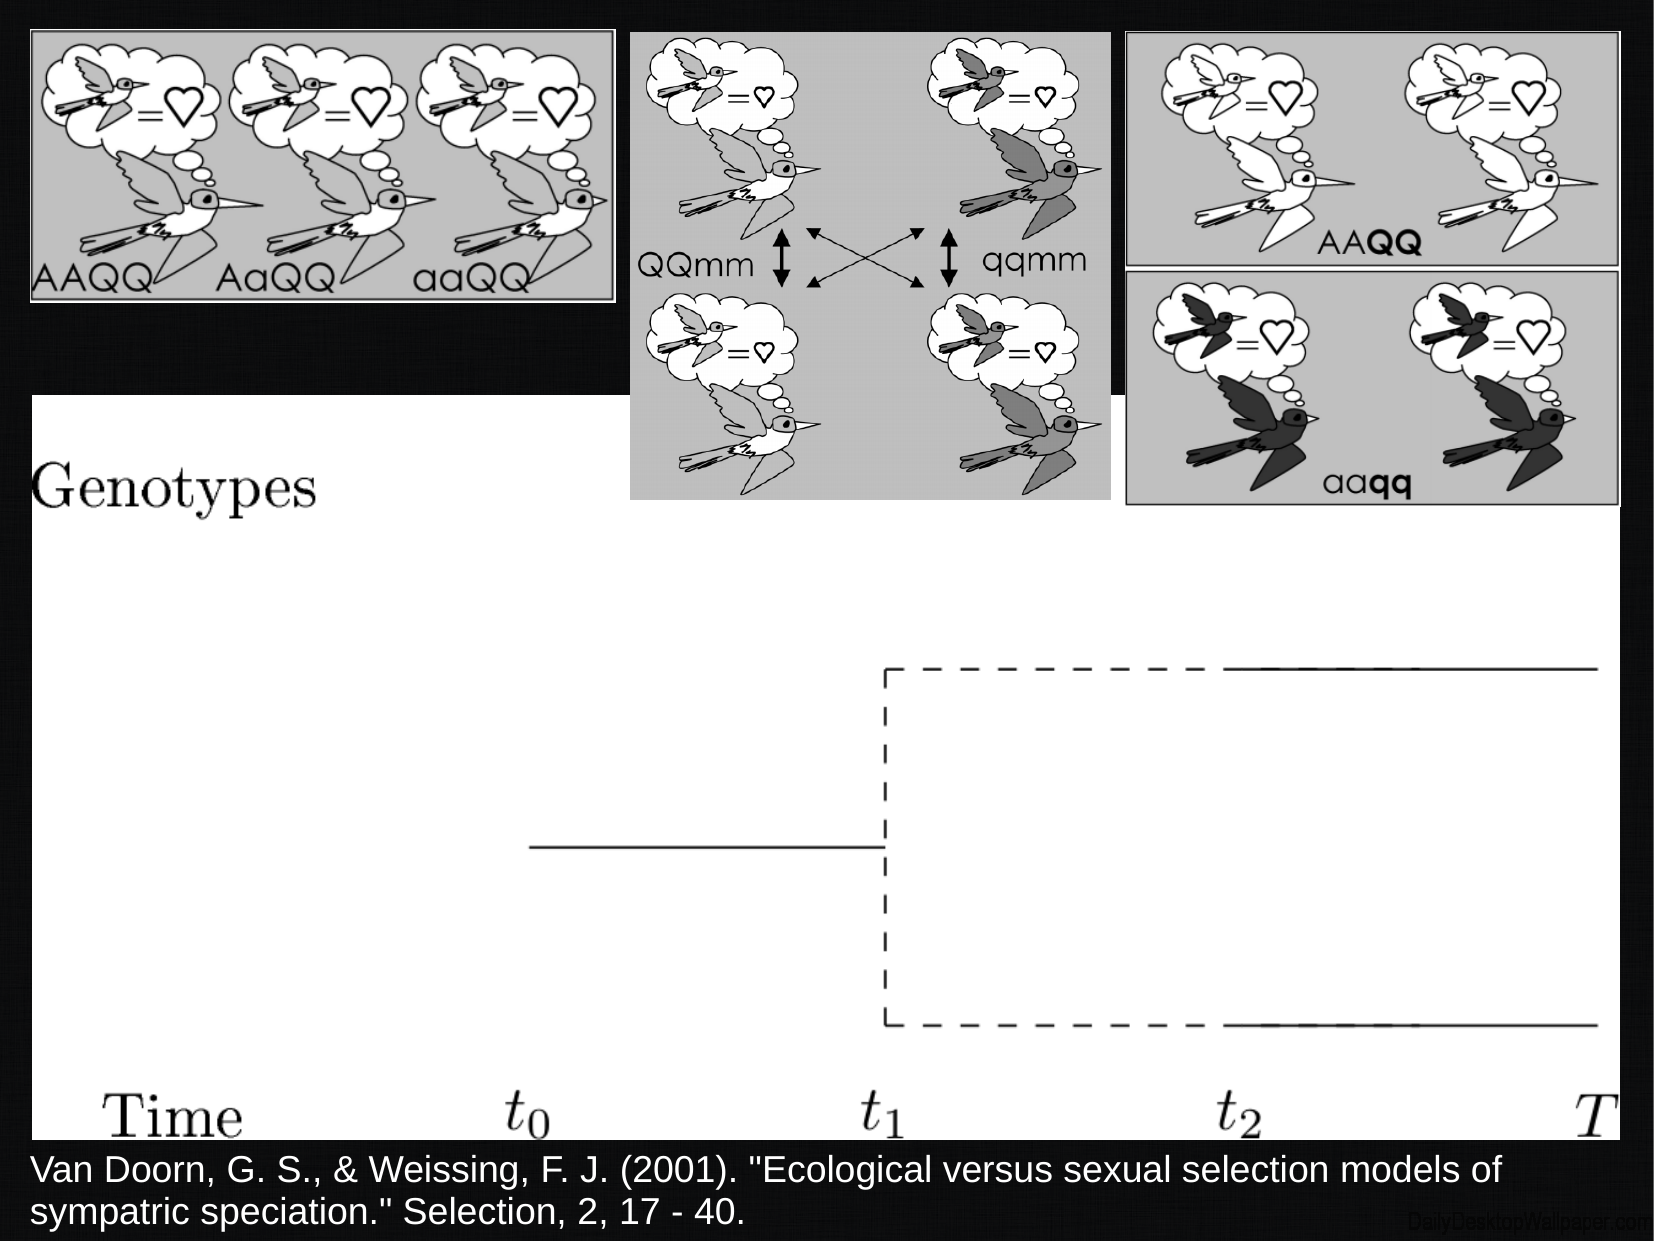

Van Doorn, G. S., & Weissing, F. J. (2001). "Ecological versus sexual selection models of sympatric speciation." Selection, 2, 17 - 40.